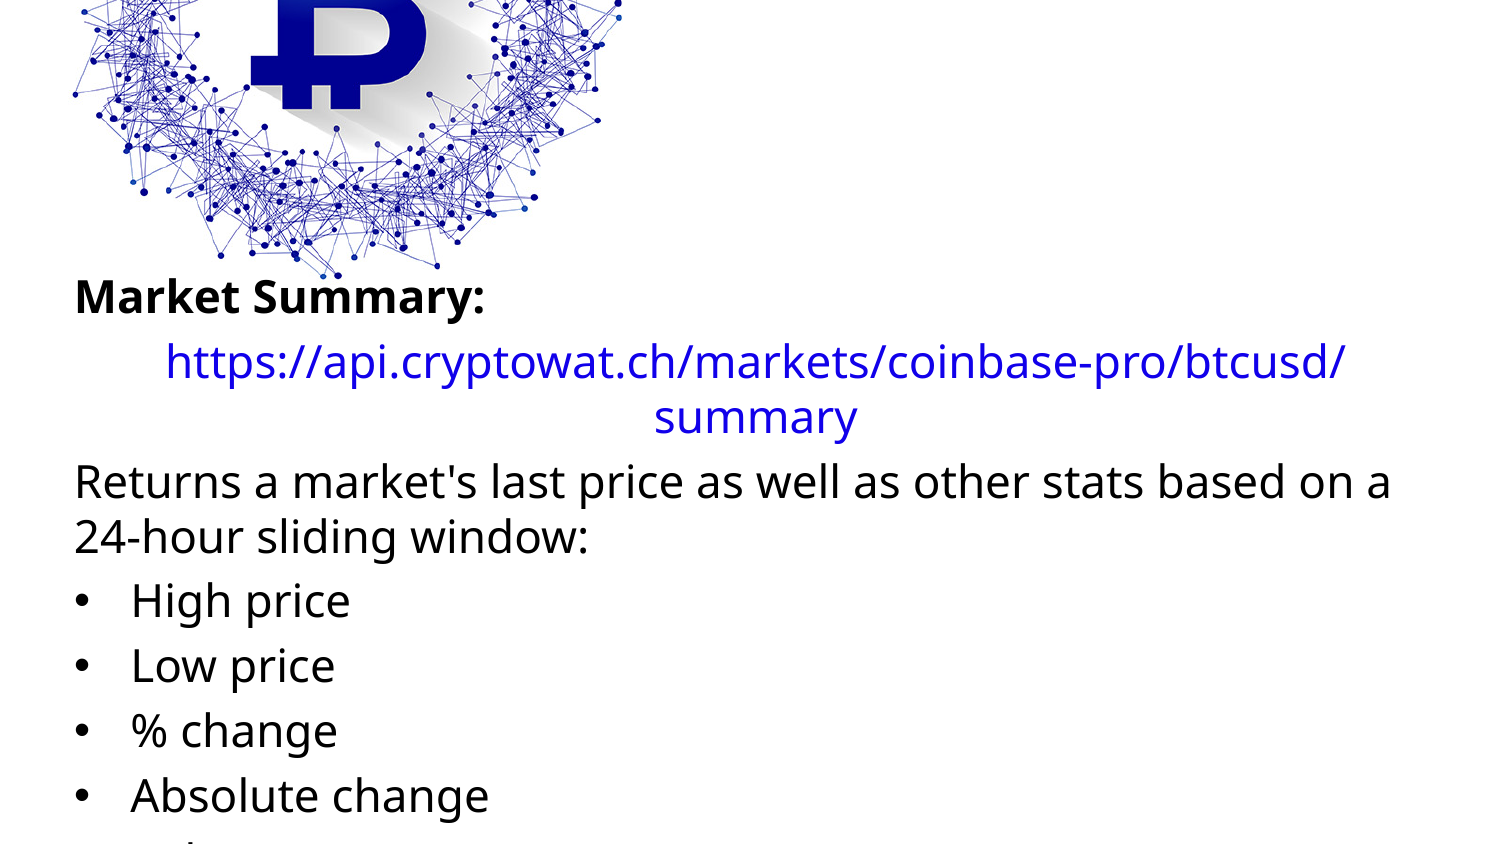

# Market Summary:
https://api.cryptowat.ch/markets/coinbase-pro/btcusd/summary
Returns a market's last price as well as other stats based on a 24-hour sliding window:
High price
Low price
% change
Absolute change
Volume